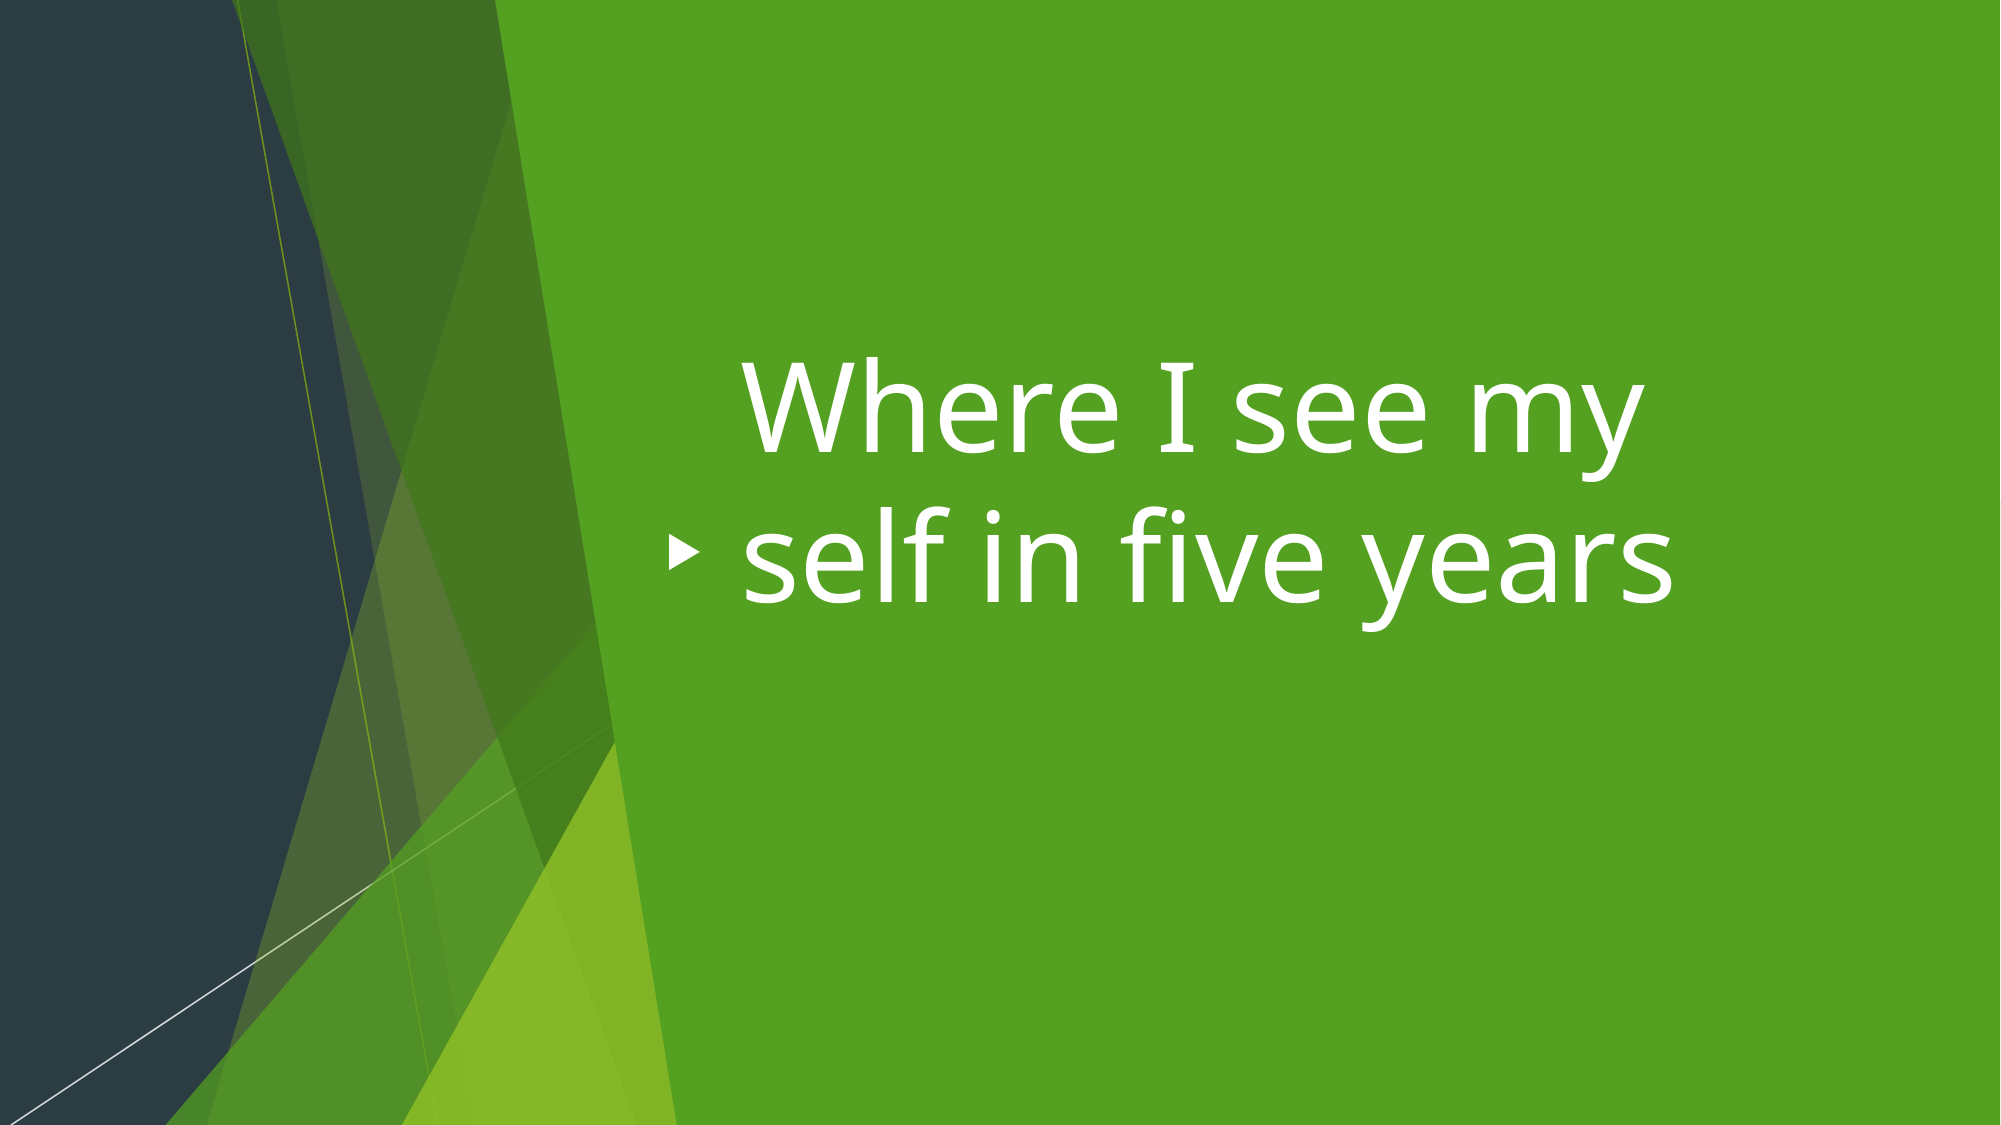

# Where I see my self in five years